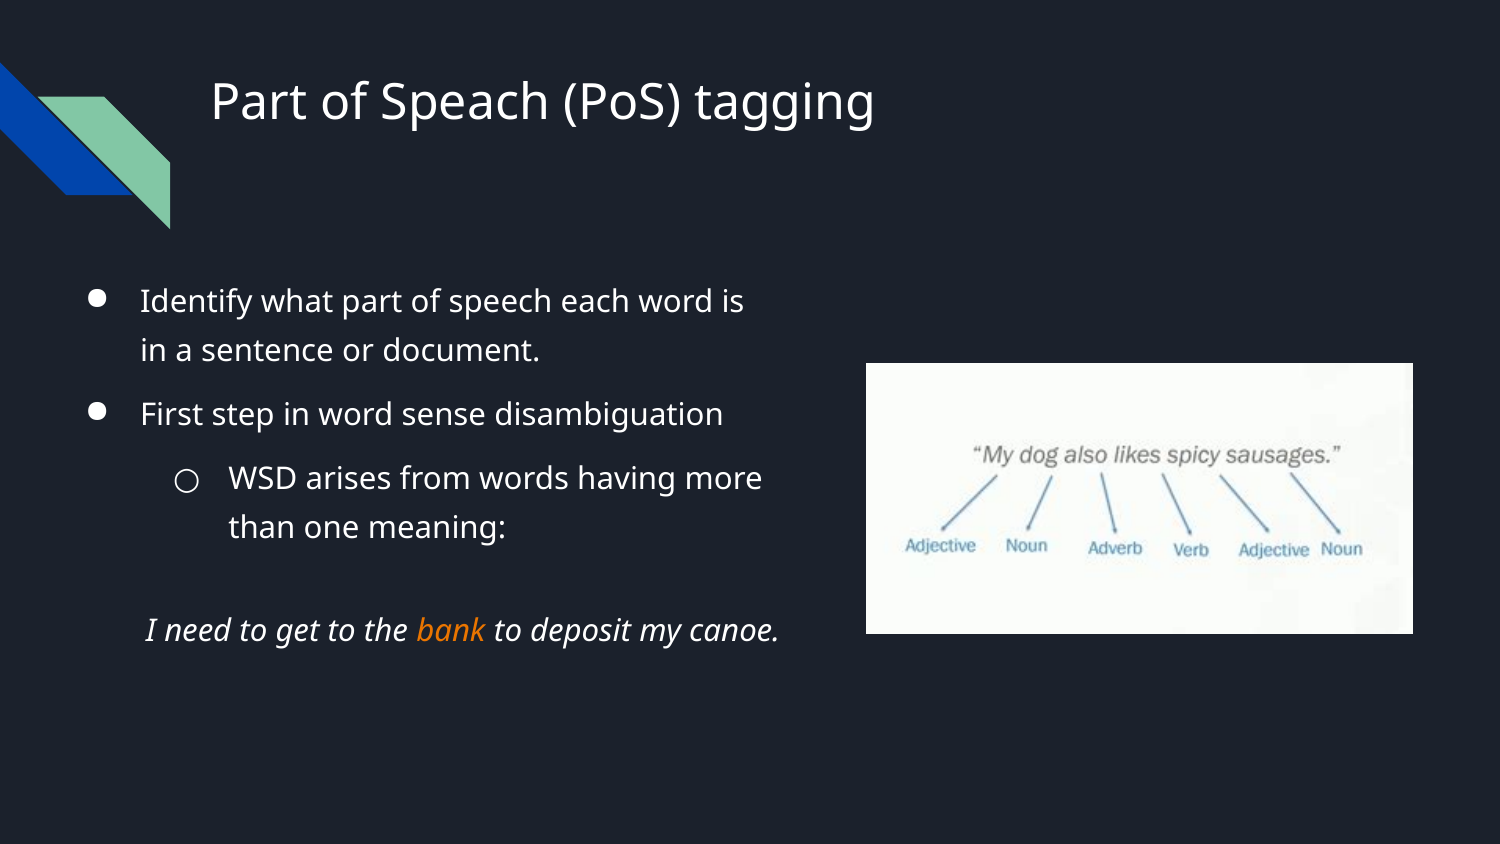

# Part of Speach (PoS) tagging
Identify what part of speech each word is in a sentence or document.
First step in word sense disambiguation
WSD arises from words having more than one meaning:
I need to get to the bank to deposit my canoe.